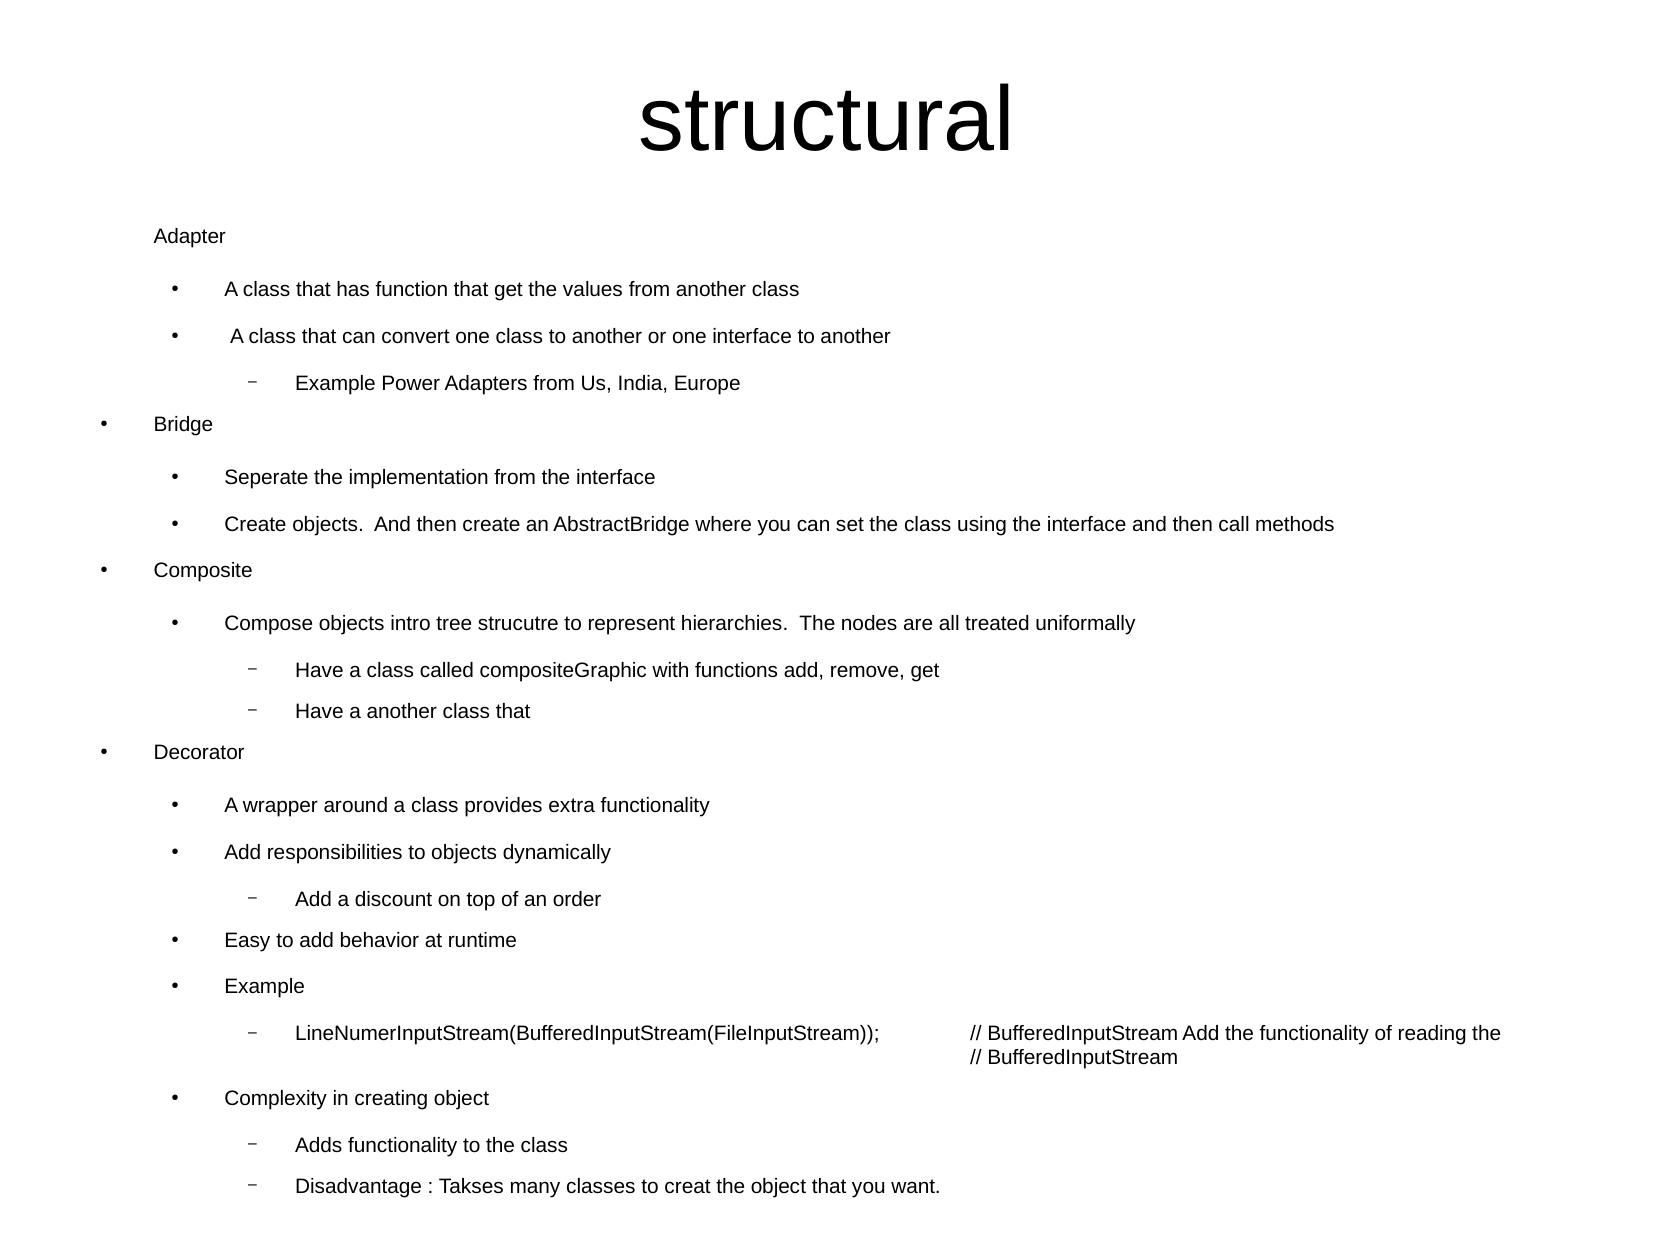

# structural
Adapter
A class that has function that get the values from another class
 A class that can convert one class to another or one interface to another
Example Power Adapters from Us, India, Europe
Bridge
Seperate the implementation from the interface
Create objects. And then create an AbstractBridge where you can set the class using the interface and then call methods
Composite
Compose objects intro tree strucutre to represent hierarchies. The nodes are all treated uniformally
Have a class called compositeGraphic with functions add, remove, get
Have a another class that
Decorator
A wrapper around a class provides extra functionality
Add responsibilities to objects dynamically
Add a discount on top of an order
Easy to add behavior at runtime
Example
LineNumerInputStream(BufferedInputStream(FileInputStream));		// BufferedInputStream Add the functionality of reading the 										// BufferedInputStream
Complexity in creating object
Adds functionality to the class
Disadvantage : Takses many classes to creat the object that you want.